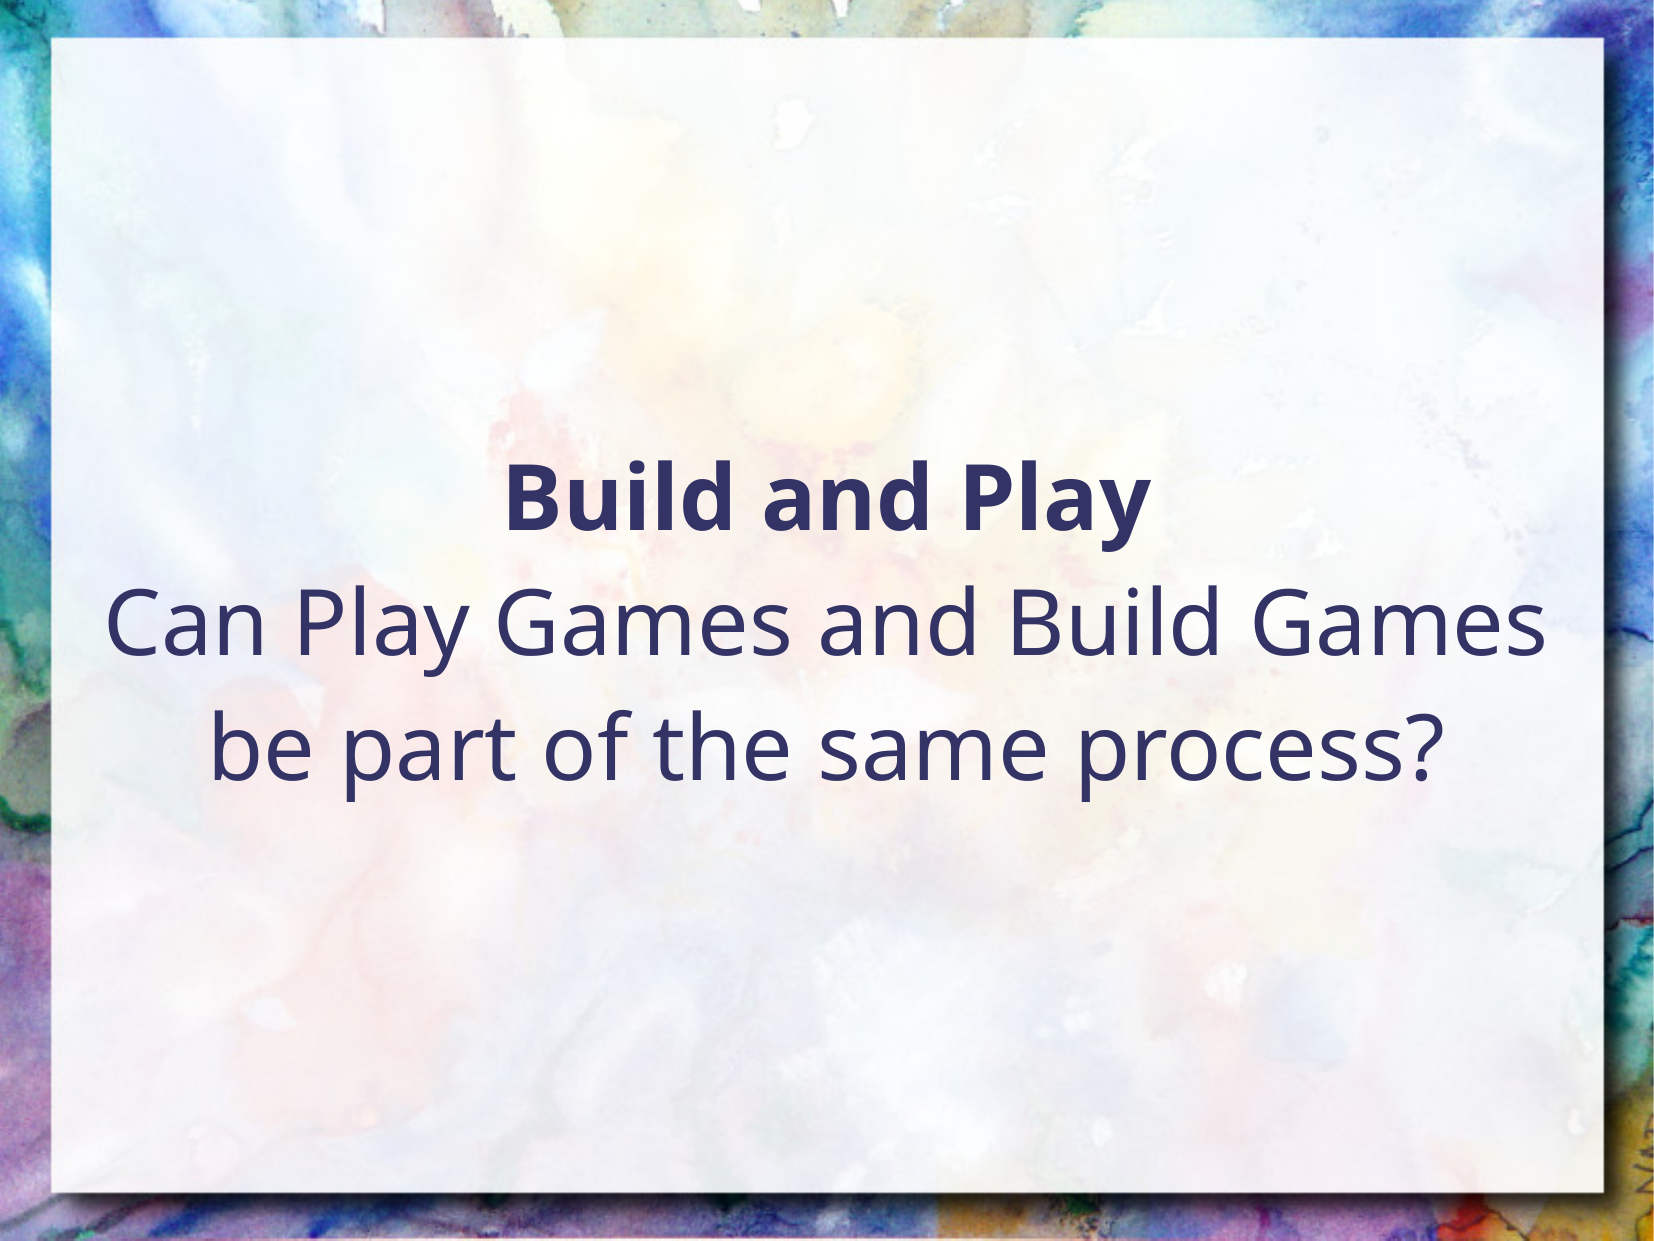

# Build and Play Can Play Games and Build Games be part of the same process?